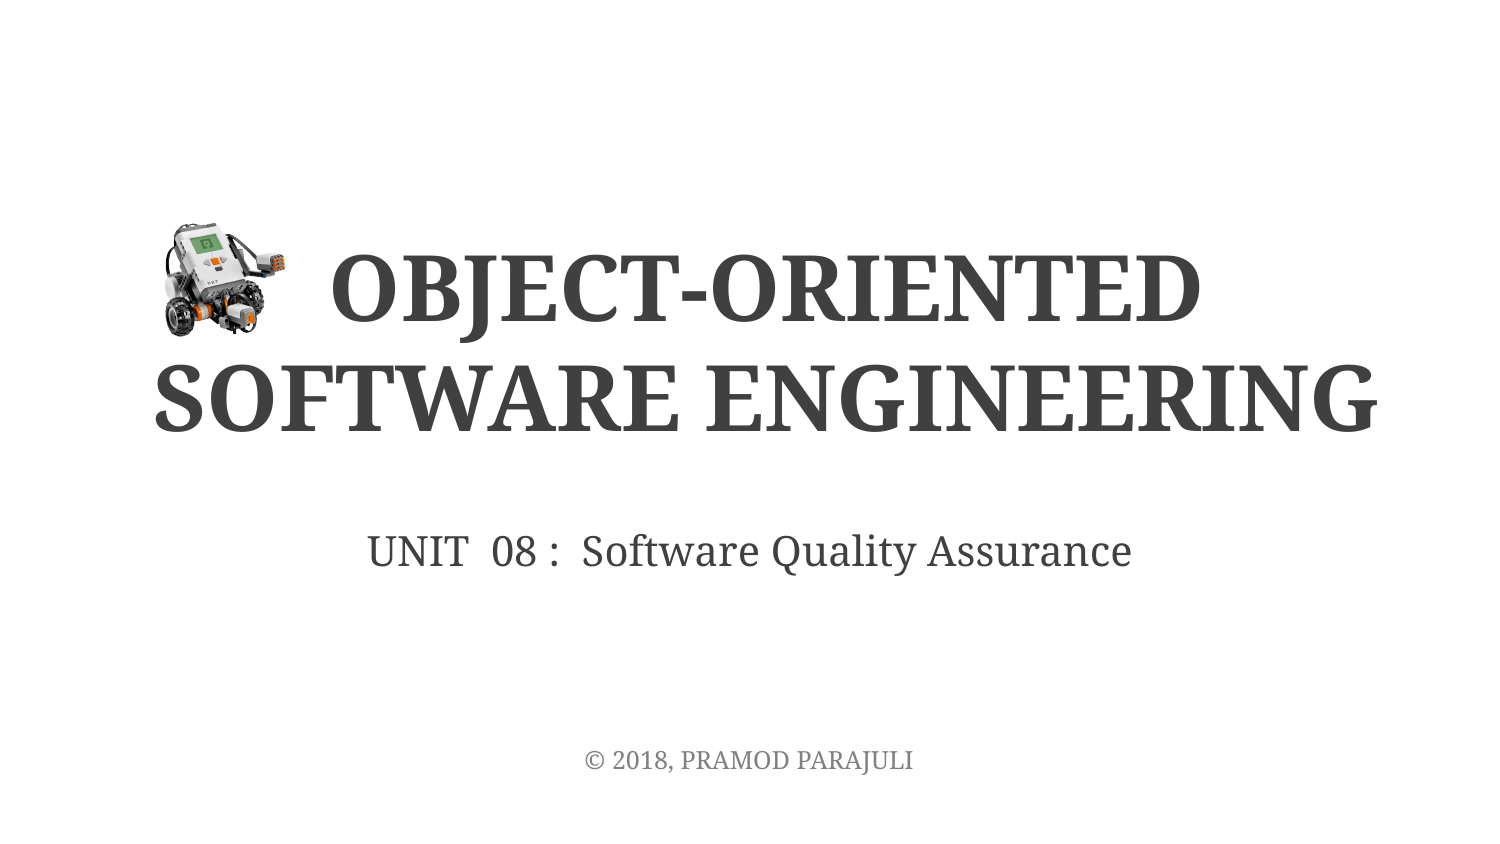

# OBJECT-ORIENTED SOFTWARE ENGINEERING
UNIT 08 : Software Quality Assurance
© 2018, PRAMOD PARAJULI